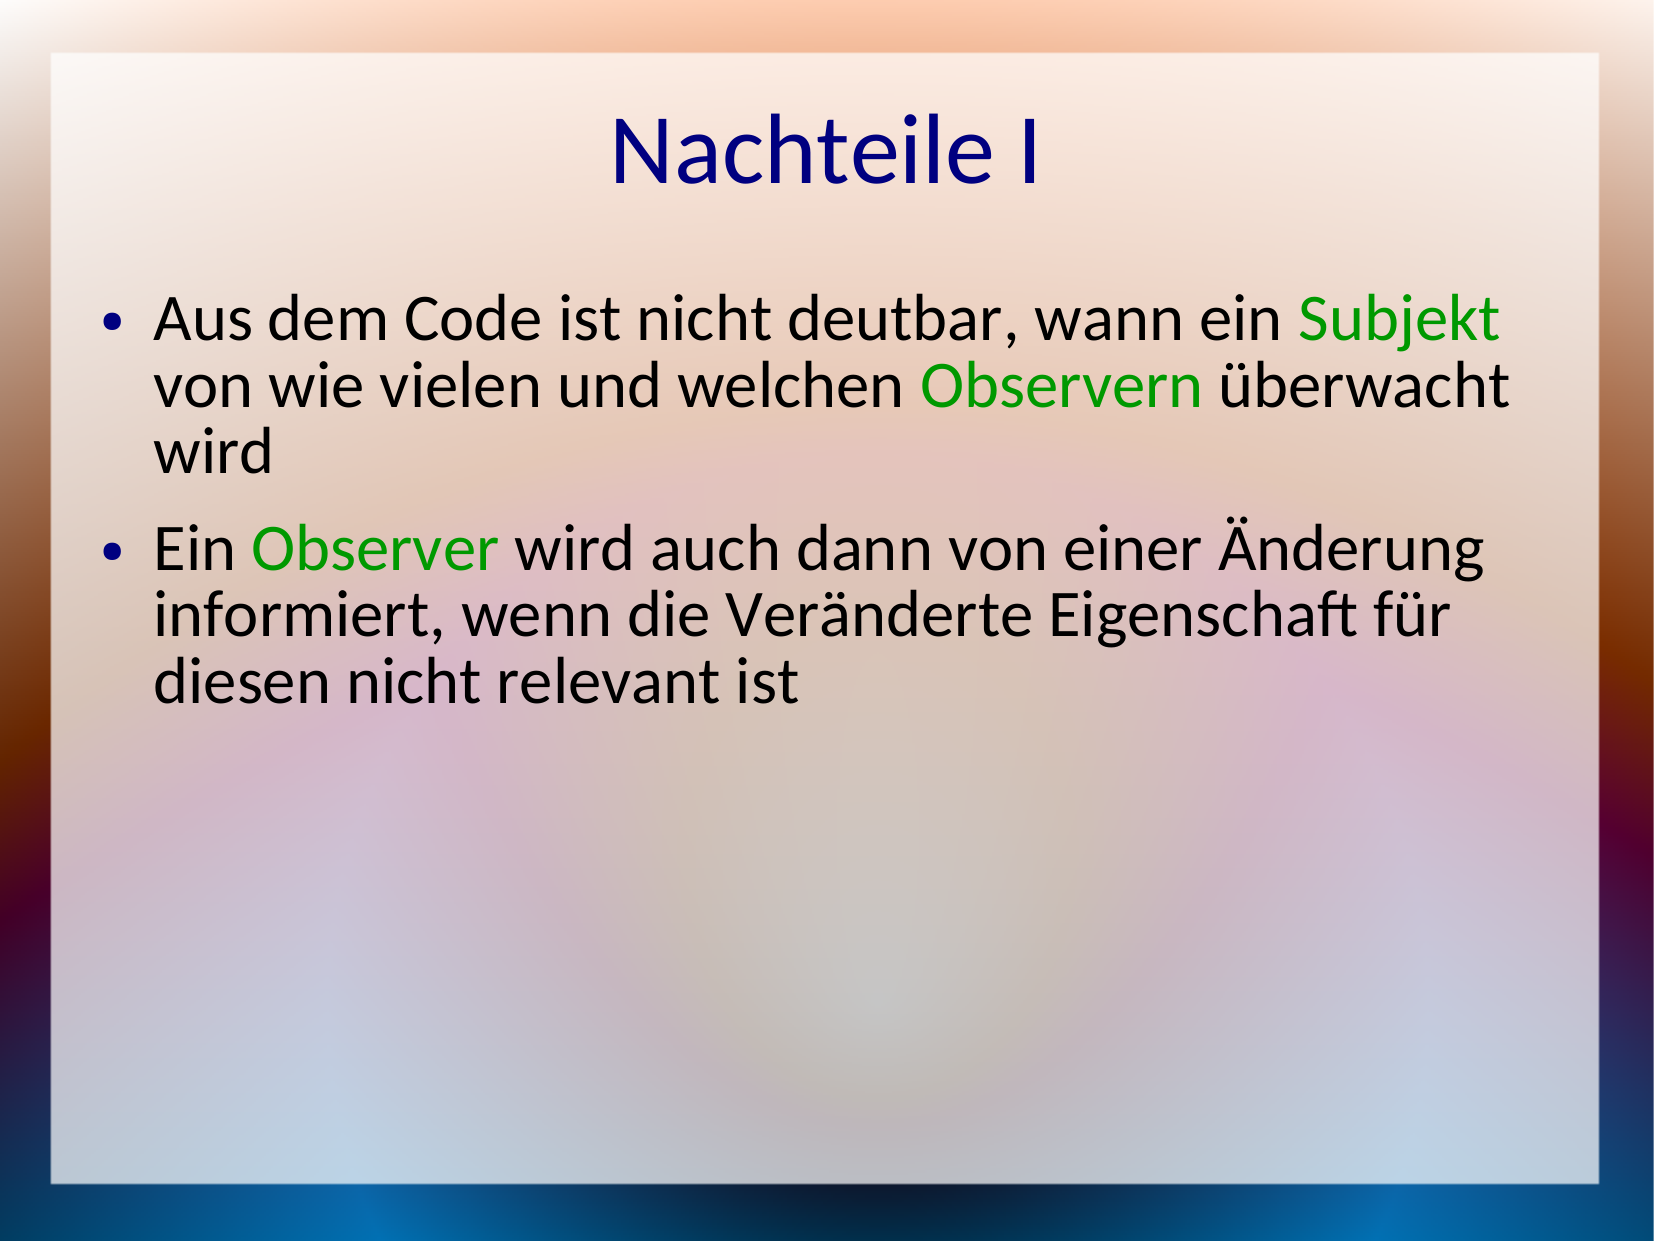

# Nachteile I
Aus dem Code ist nicht deutbar, wann ein Subjekt von wie vielen und welchen Observern überwacht wird
Ein Observer wird auch dann von einer Änderung informiert, wenn die Veränderte Eigenschaft für diesen nicht relevant ist